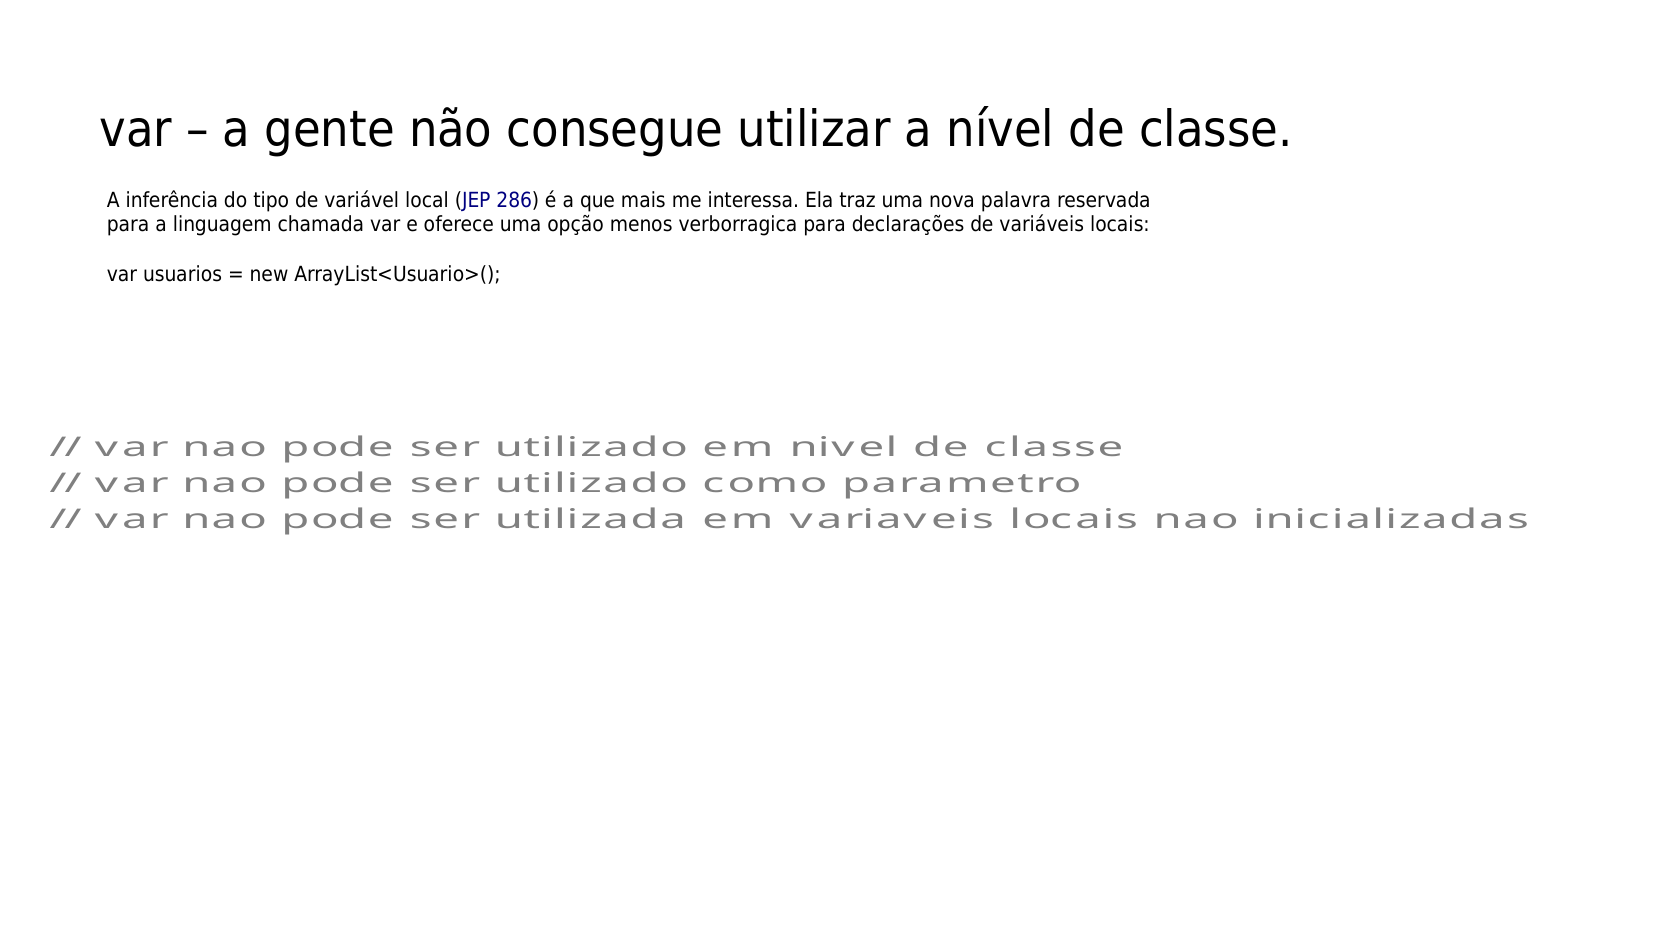

var – a gente não consegue utilizar a nível de classe.
A inferência do tipo de variável local (JEP 286) é a que mais me interessa. Ela traz uma nova palavra reservada para a linguagem chamada var e oferece uma opção menos verborragica para declarações de variáveis locais:
var usuarios = new ArrayList<Usuario>();